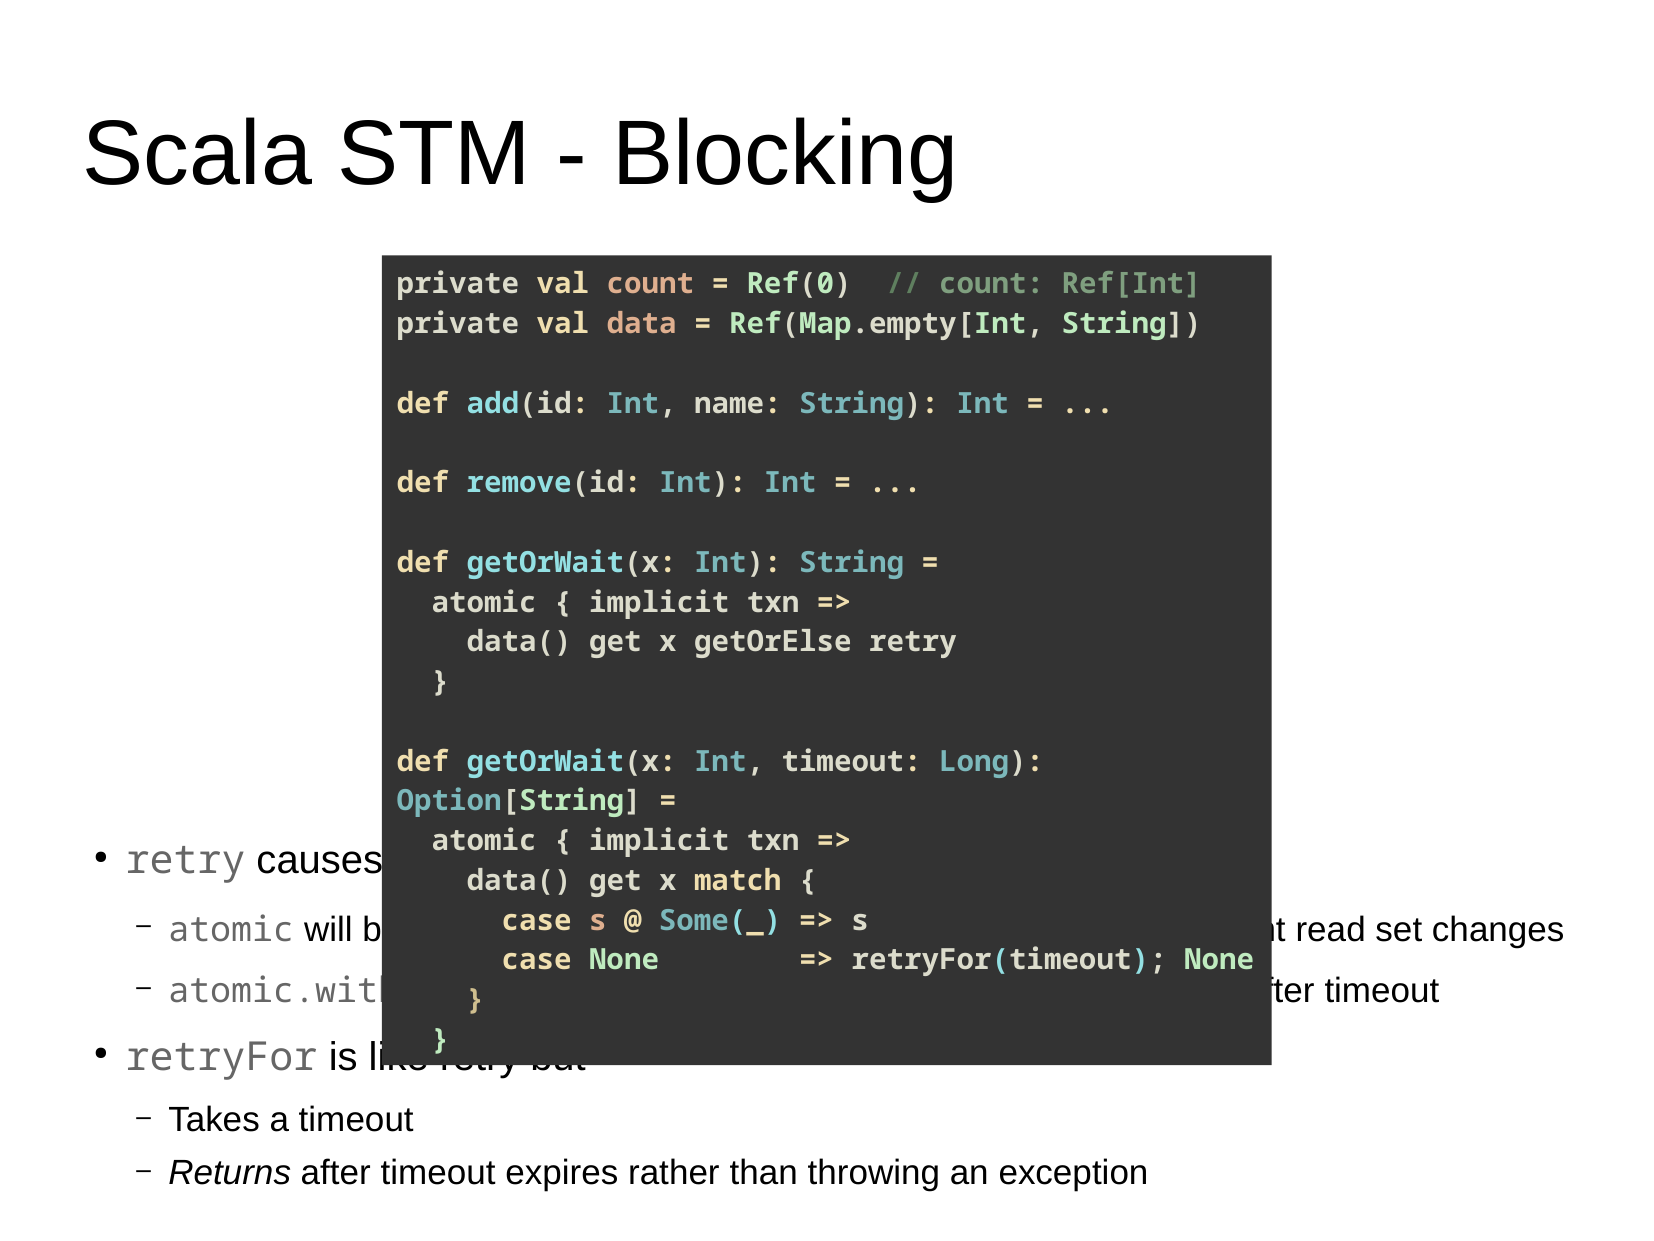

# Scala STM - Blocking
private val count = Ref(0) // count: Ref[Int]
private val data = Ref(Map.empty[Int, String])
def add(id: Int, name: String): Int = ...
def remove(id: Int): Int = ...
def getOrWait(x: Int): String =
 atomic { implicit txn =>
 data() get x getOrElse retry
 }
def getOrWait(x: Int, timeout: Long): Option[String] =
 atomic { implicit txn =>
 data() get x match {
 case s @ Some(_) => s
 case None => retryFor(timeout); None
 }
 }
retry causes atomic to rewind and block
atomic will block and automatically restart when anything in the current read set changes
atomic.withRetryTimeout will throw InterruptedException after timeout
retryFor is like retry but
Takes a timeout
Returns after timeout expires rather than throwing an exception